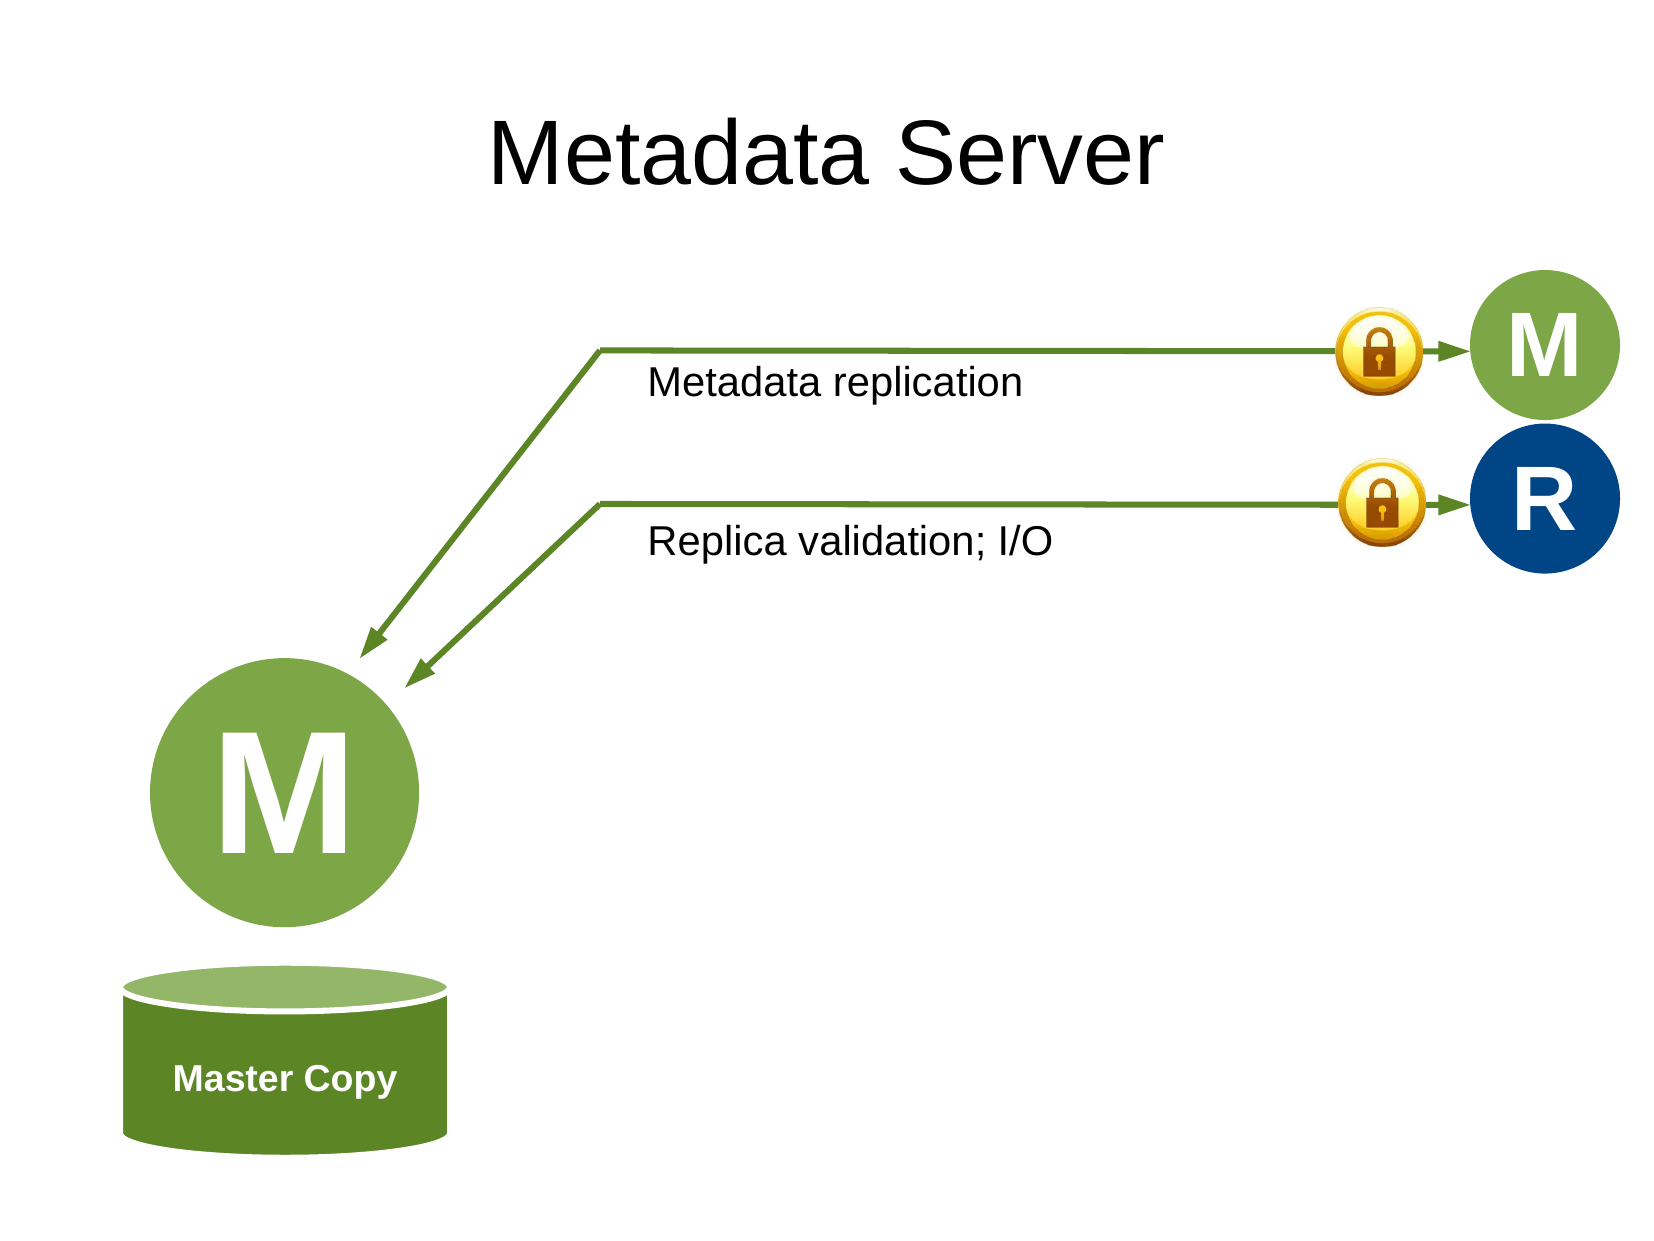

# Metadata Server
M
Metadata replication
R
Replica validation; I/O
M
Master Copy